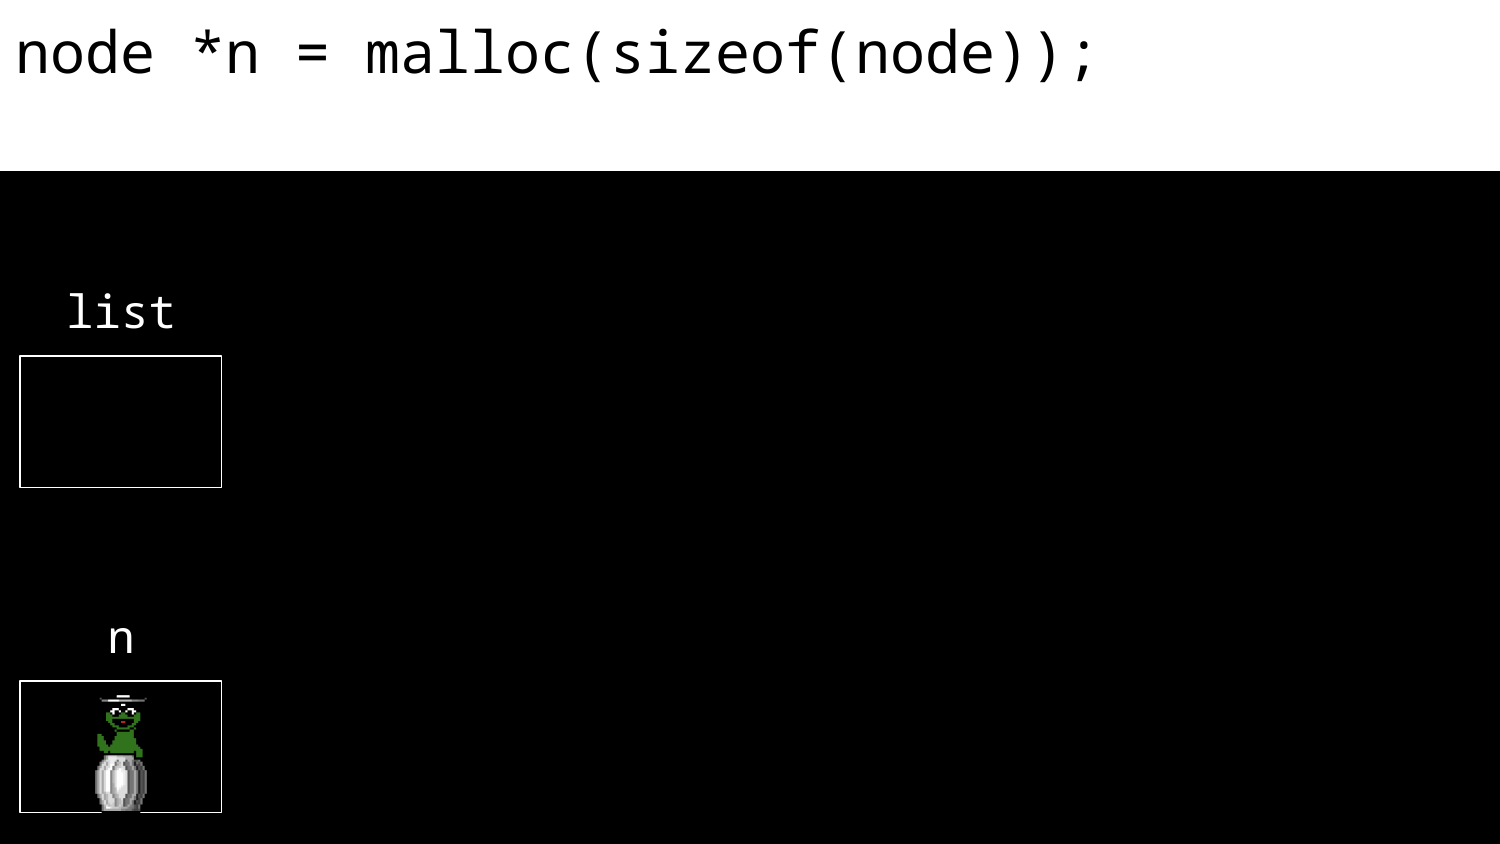

# node *n = malloc(sizeof(node));
list
n